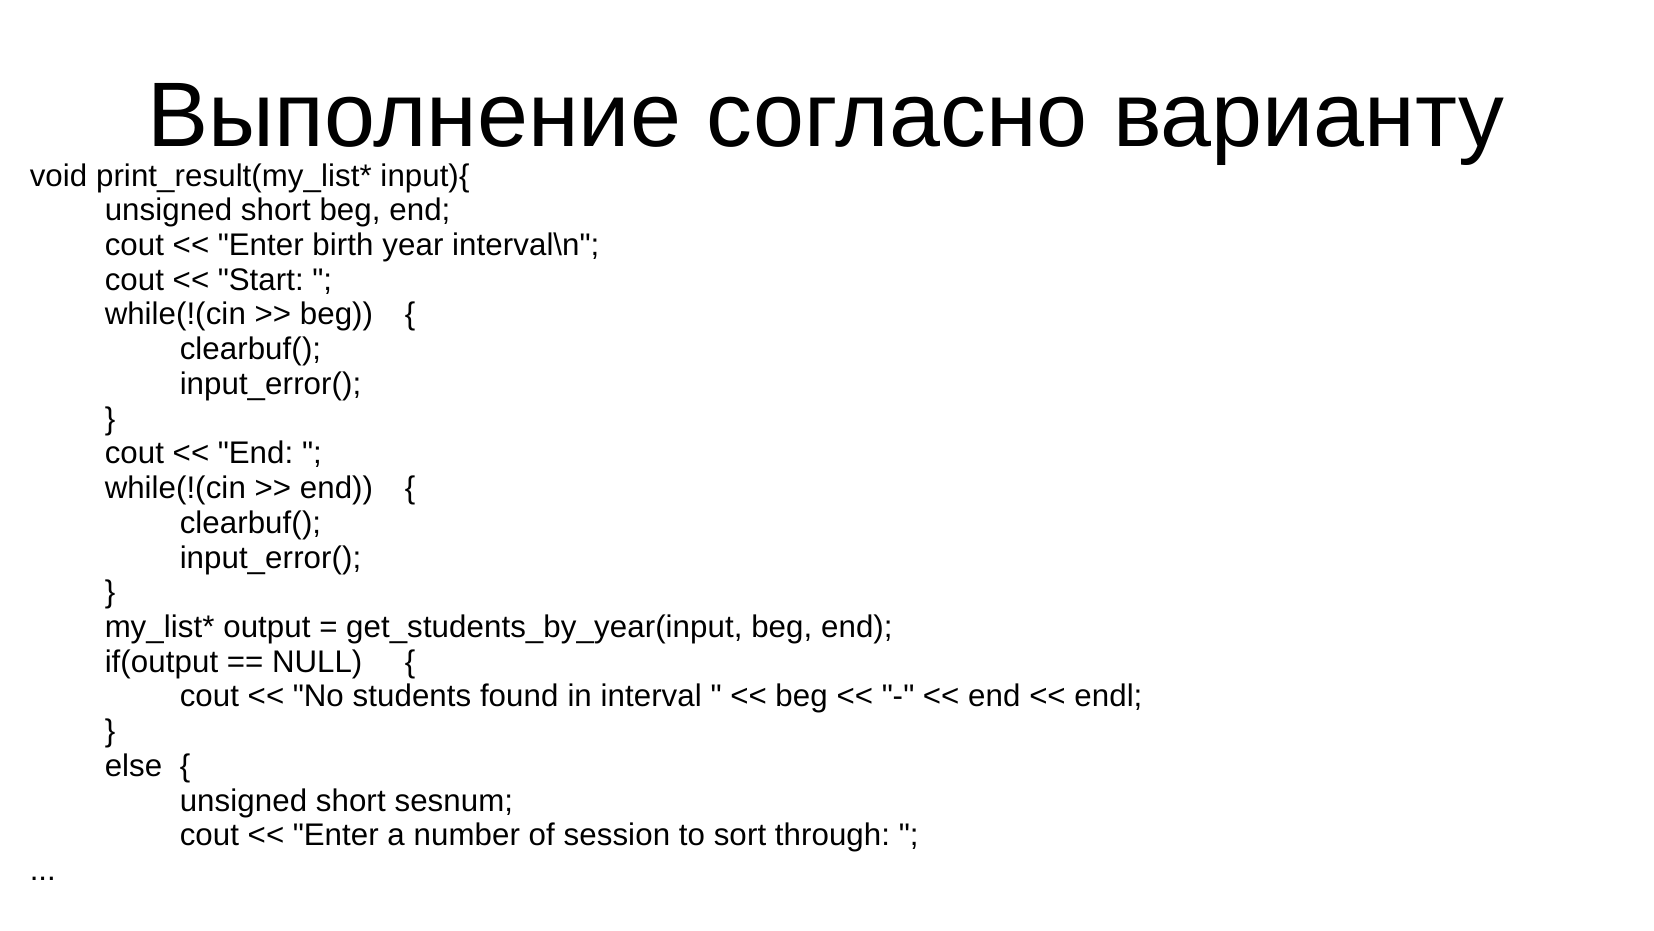

# Выполнение согласно варианту
void print_result(my_list* input){
	unsigned short beg, end;
	cout << "Enter birth year interval\n";
	cout << "Start: ";
	while(!(cin >> beg))	{
		clearbuf();
		input_error();
	}
	cout << "End: ";
	while(!(cin >> end))	{
		clearbuf();
		input_error();
	}
	my_list* output = get_students_by_year(input, beg, end);
	if(output == NULL)	{
		cout << "No students found in interval " << beg << "-" << end << endl;
	}
	else	{
		unsigned short sesnum;
		cout << "Enter a number of session to sort through: ";
...